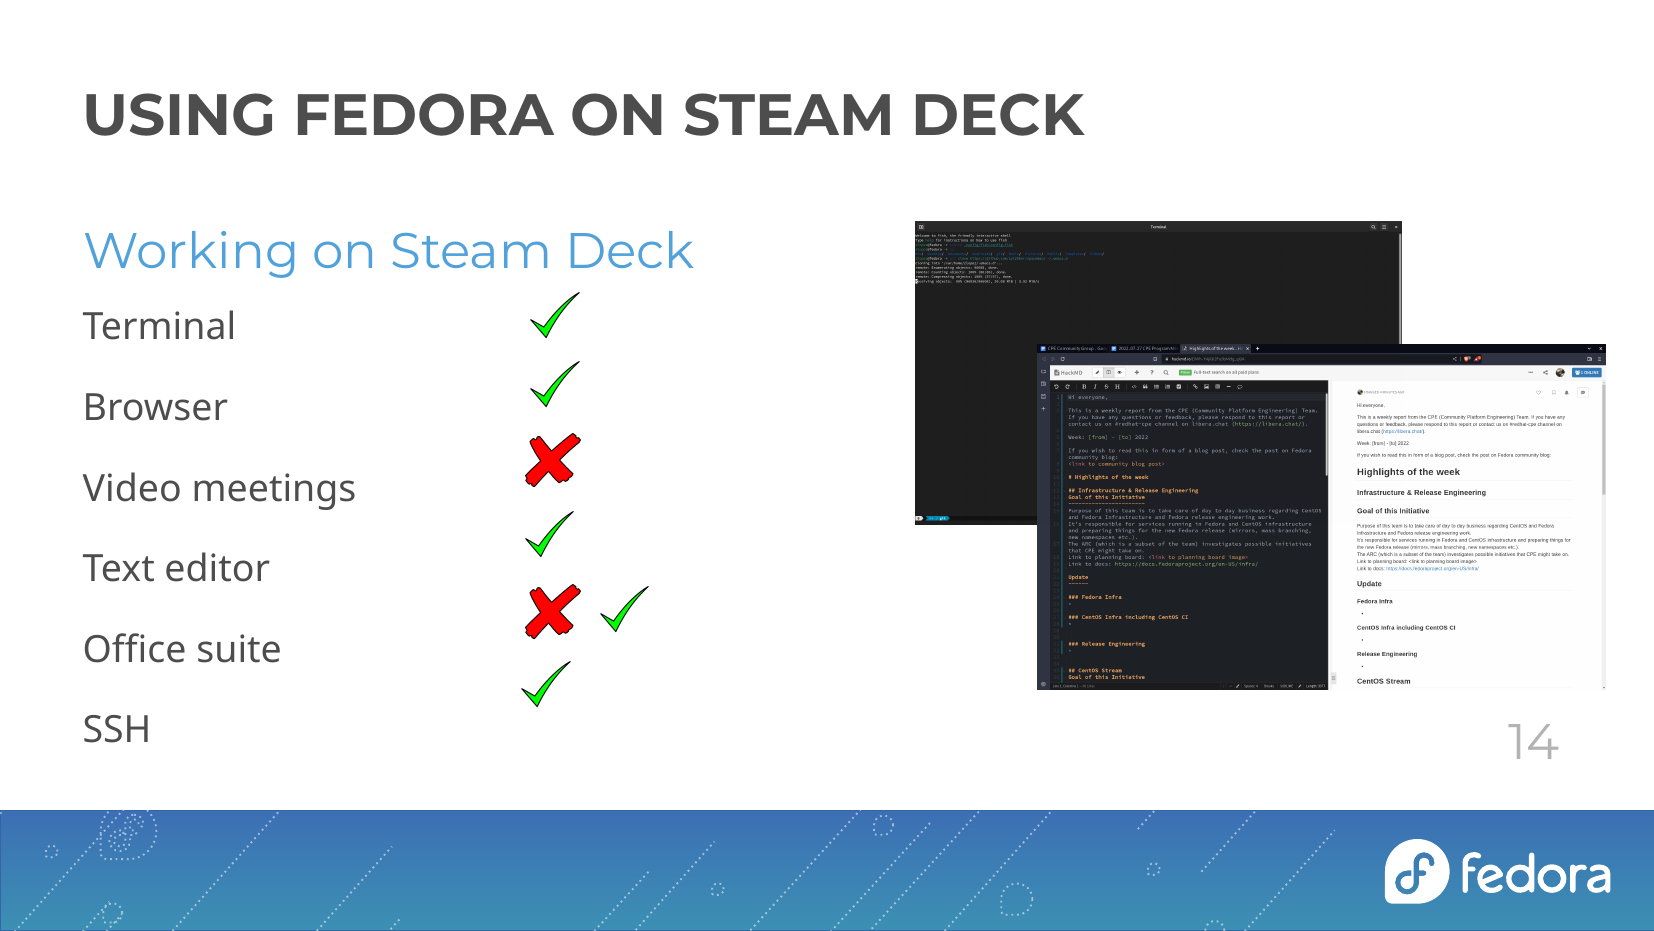

# Using Fedora on Steam Deck
Working on Steam Deck
Terminal
Browser
Video meetings
Text editor
Office suite
SSH
14